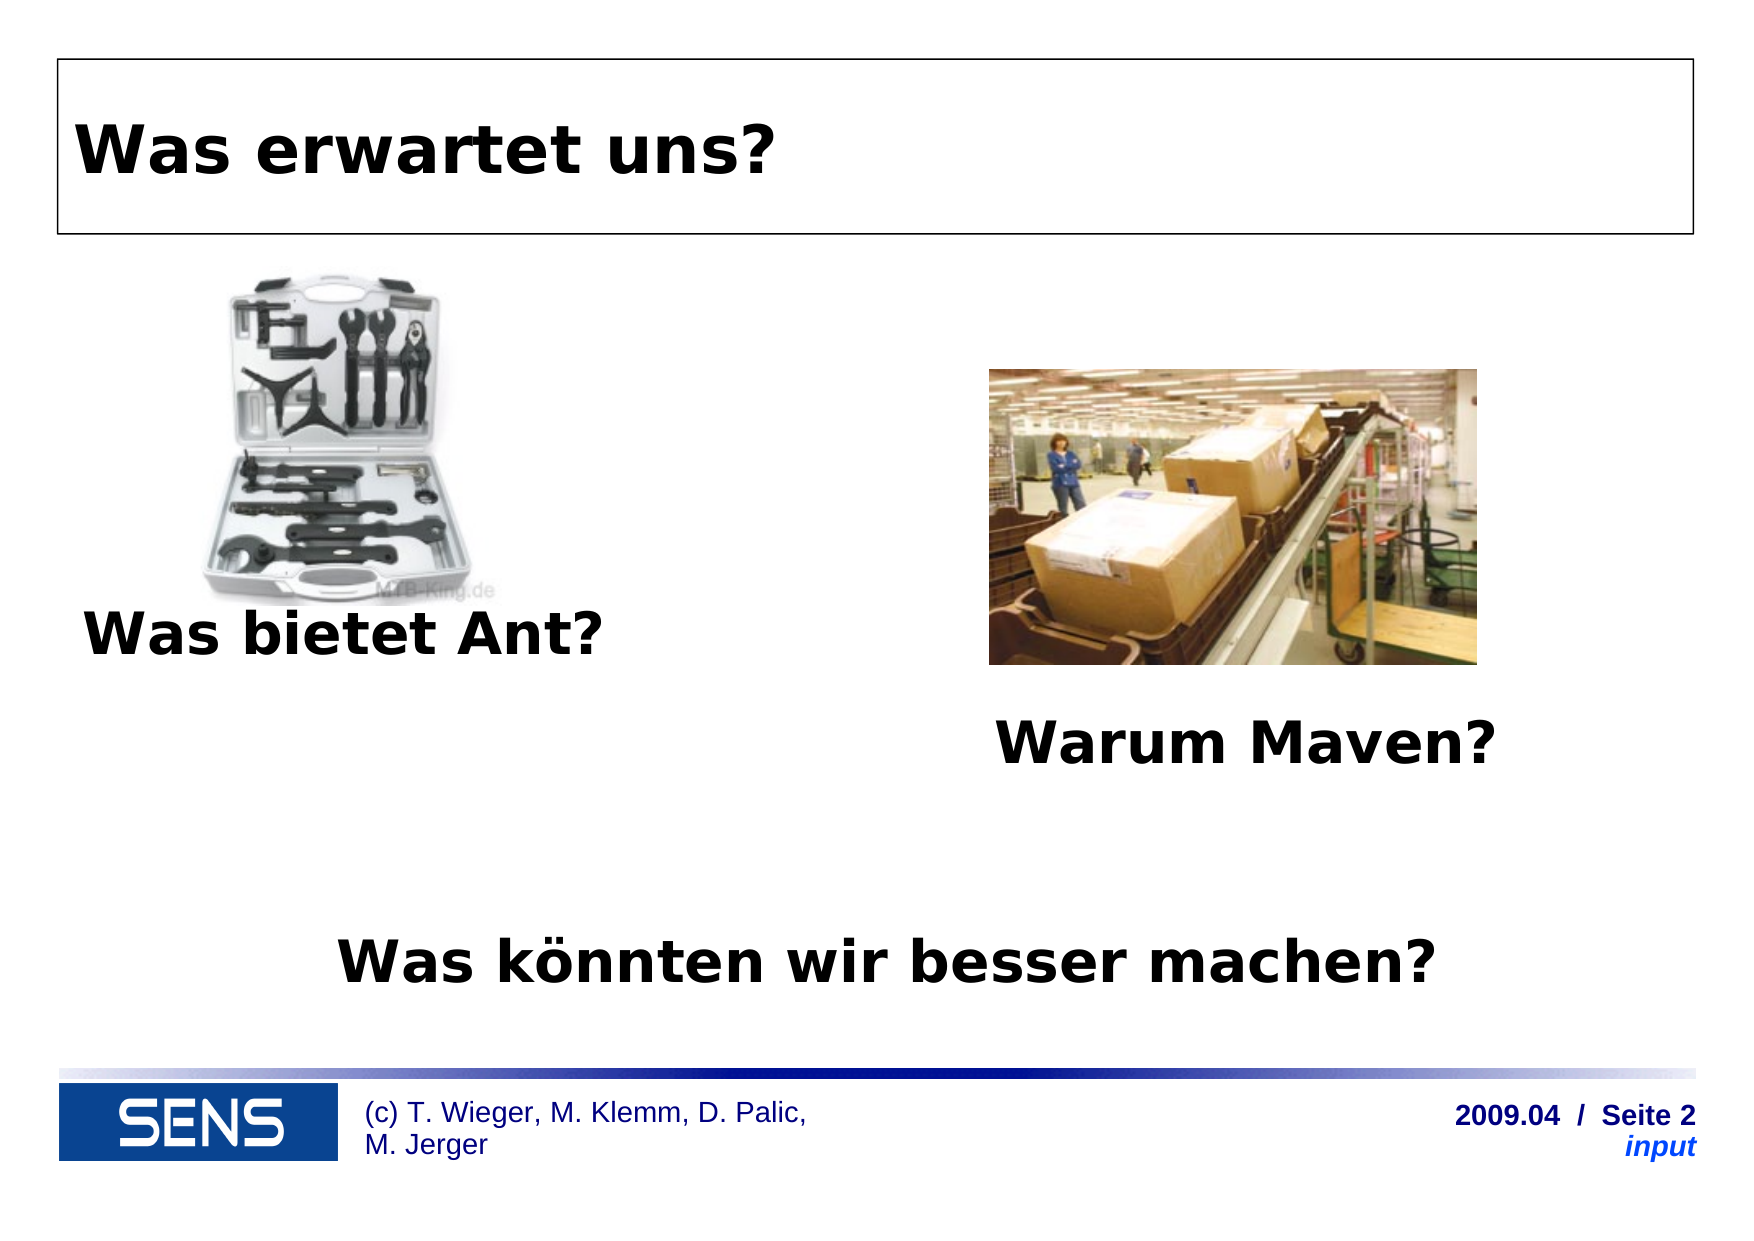

# Was erwartet uns?
Was bietet Ant?
 Warum Maven?
Was könnten wir besser machen?